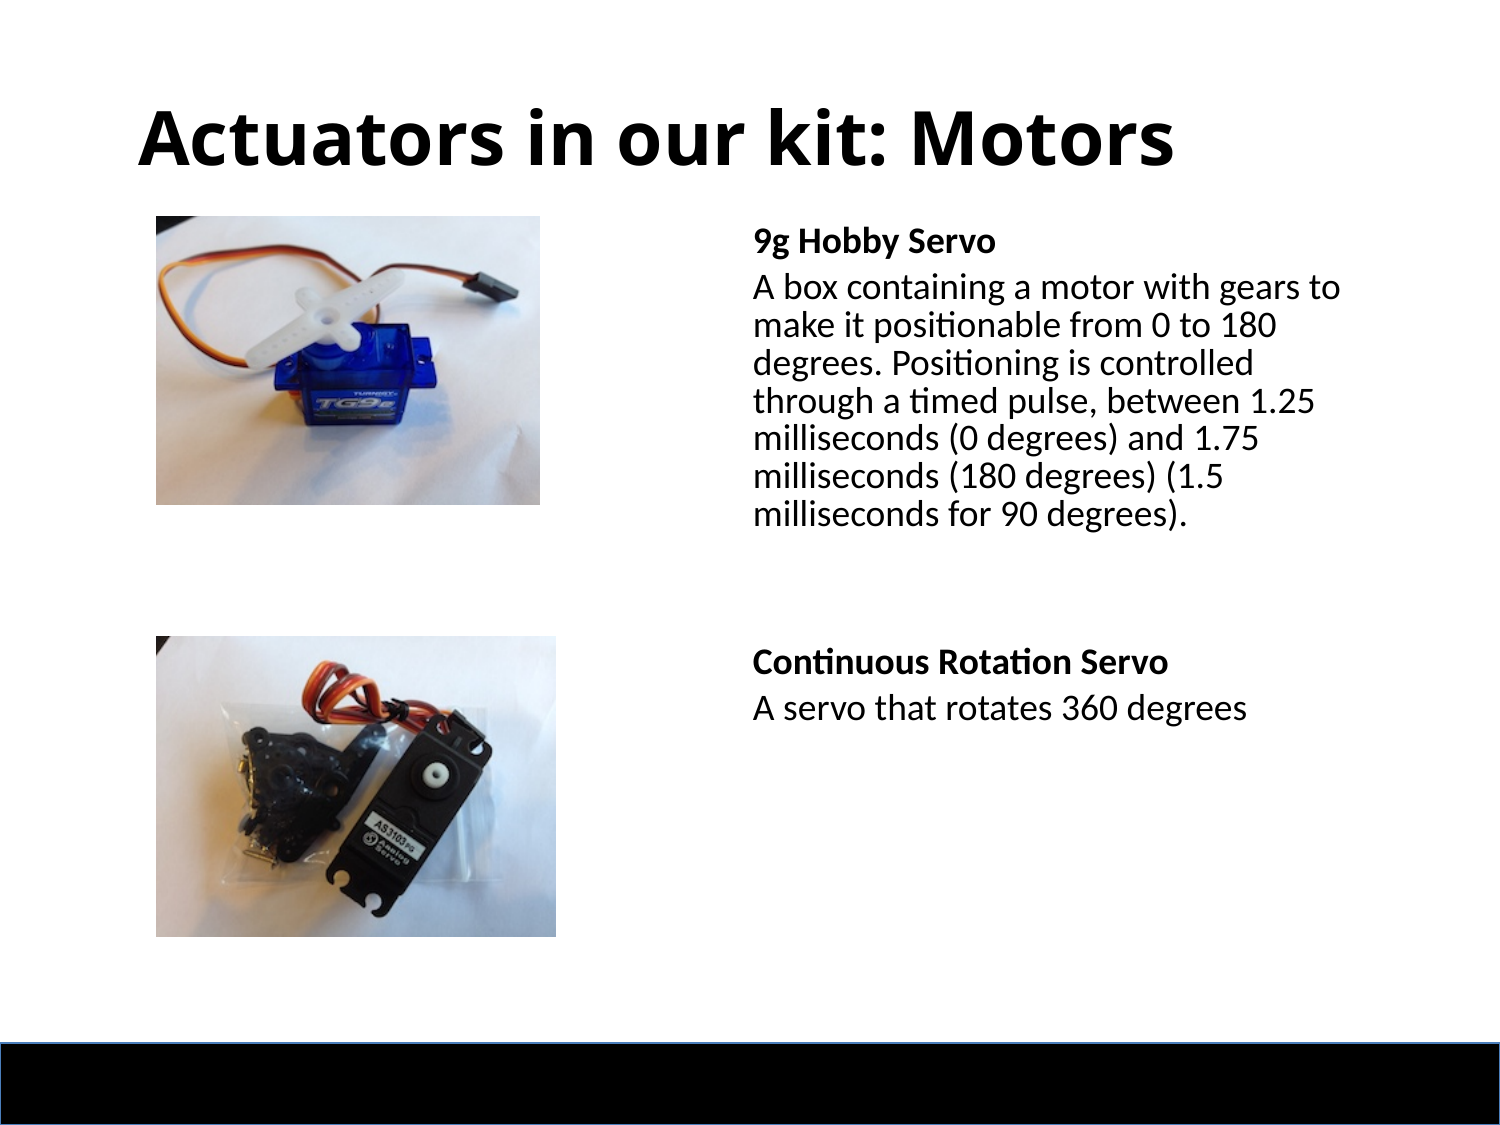

# Actuators in our kit: Motors
| | 9g Hobby Servo A box containing a motor with gears to make it positionable from 0 to 180 degrees. Positioning is controlled through a timed pulse, between 1.25 milliseconds (0 degrees) and 1.75 milliseconds (180 degrees) (1.5 milliseconds for 90 degrees). |
| --- | --- |
| | Continuous Rotation Servo A servo that rotates 360 degrees |